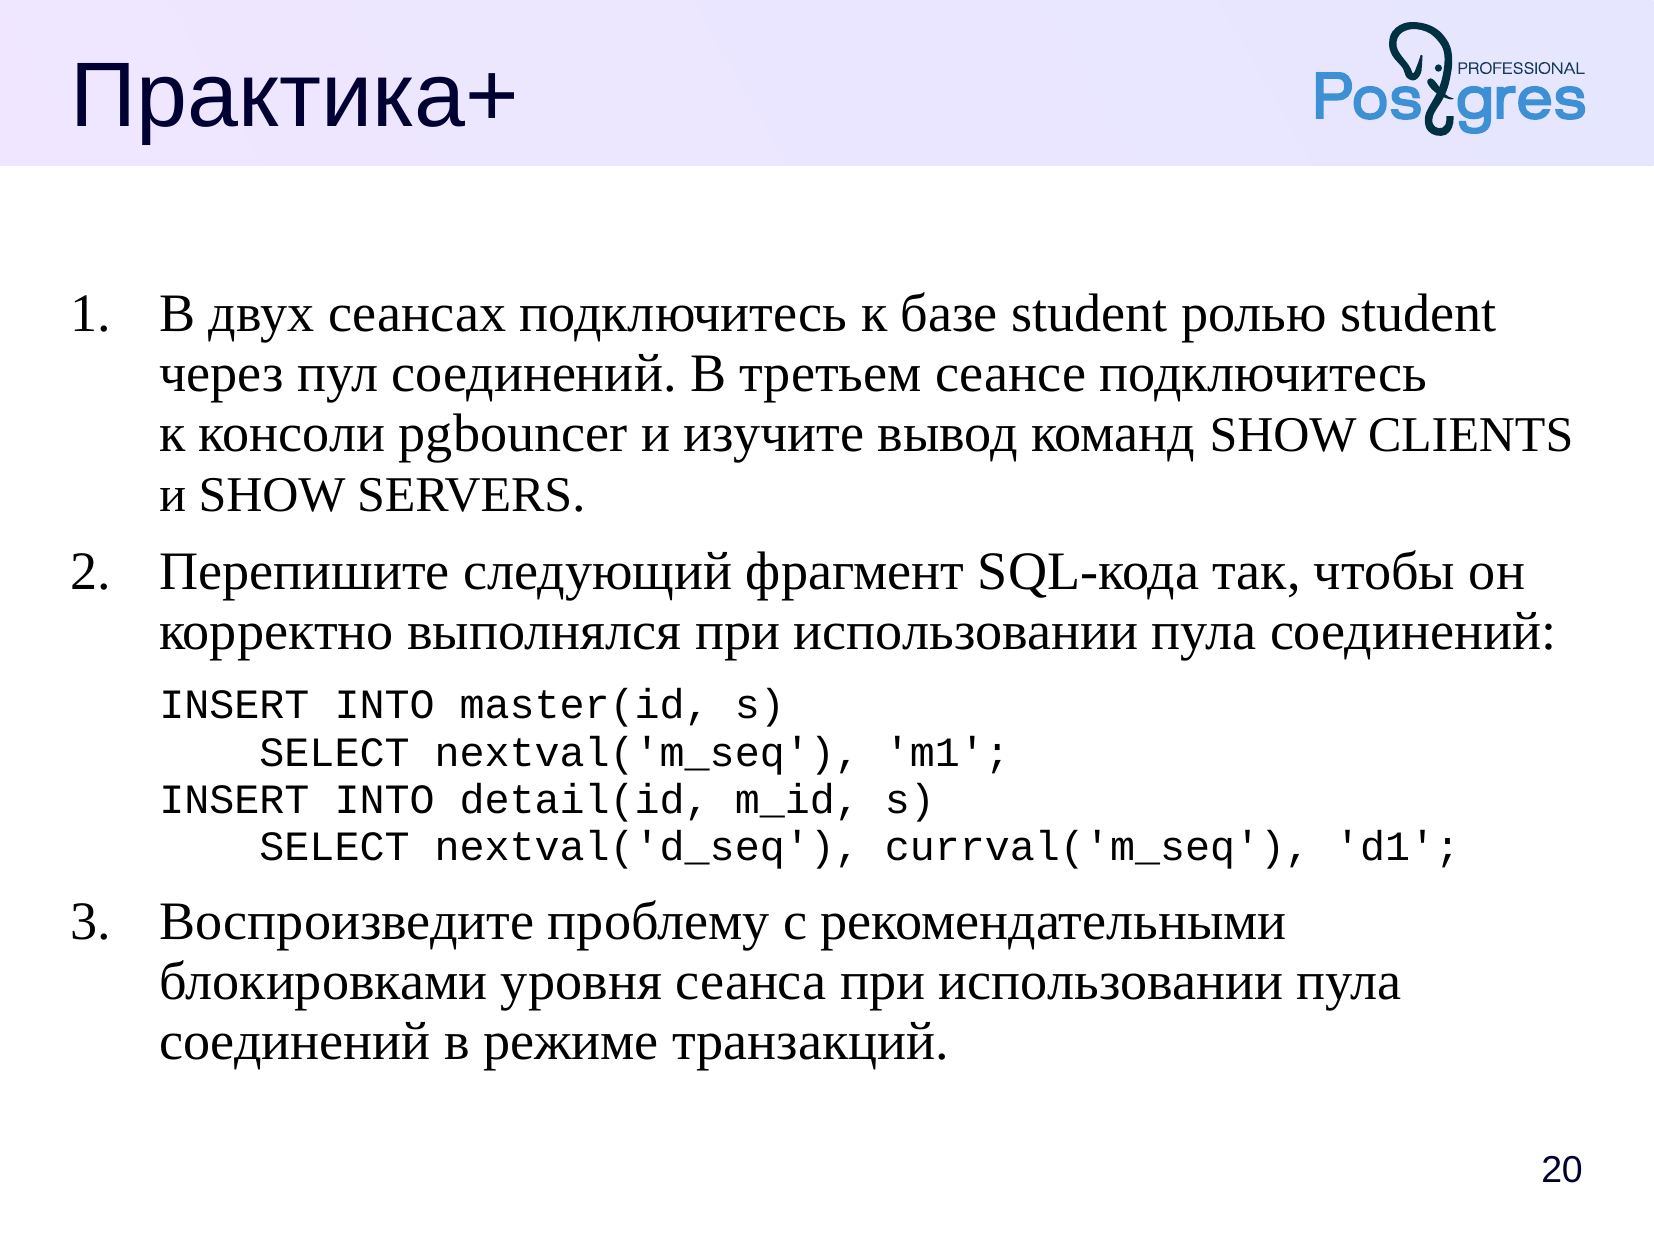

# Практика+
В двух сеансах подключитесь к базе student ролью student через пул соединений. В третьем сеансе подключитесь
к консоли pgbouncer и изучите вывод команд SHOW CLIENTS и SHOW SERVERS.
Перепишите следующий фрагмент SQL-кода так, чтобы он корректно выполнялся при использовании пула соединений:
INSERT INTO master(id, s)
 SELECT nextval('m_seq'), 'm1';
INSERT INTO detail(id, m_id, s)
 SELECT nextval('d_seq'), currval('m_seq'), 'd1';
Воспроизведите проблему с рекомендательными блокировками уровня сеанса при использовании пула соединений в режиме транзакций.